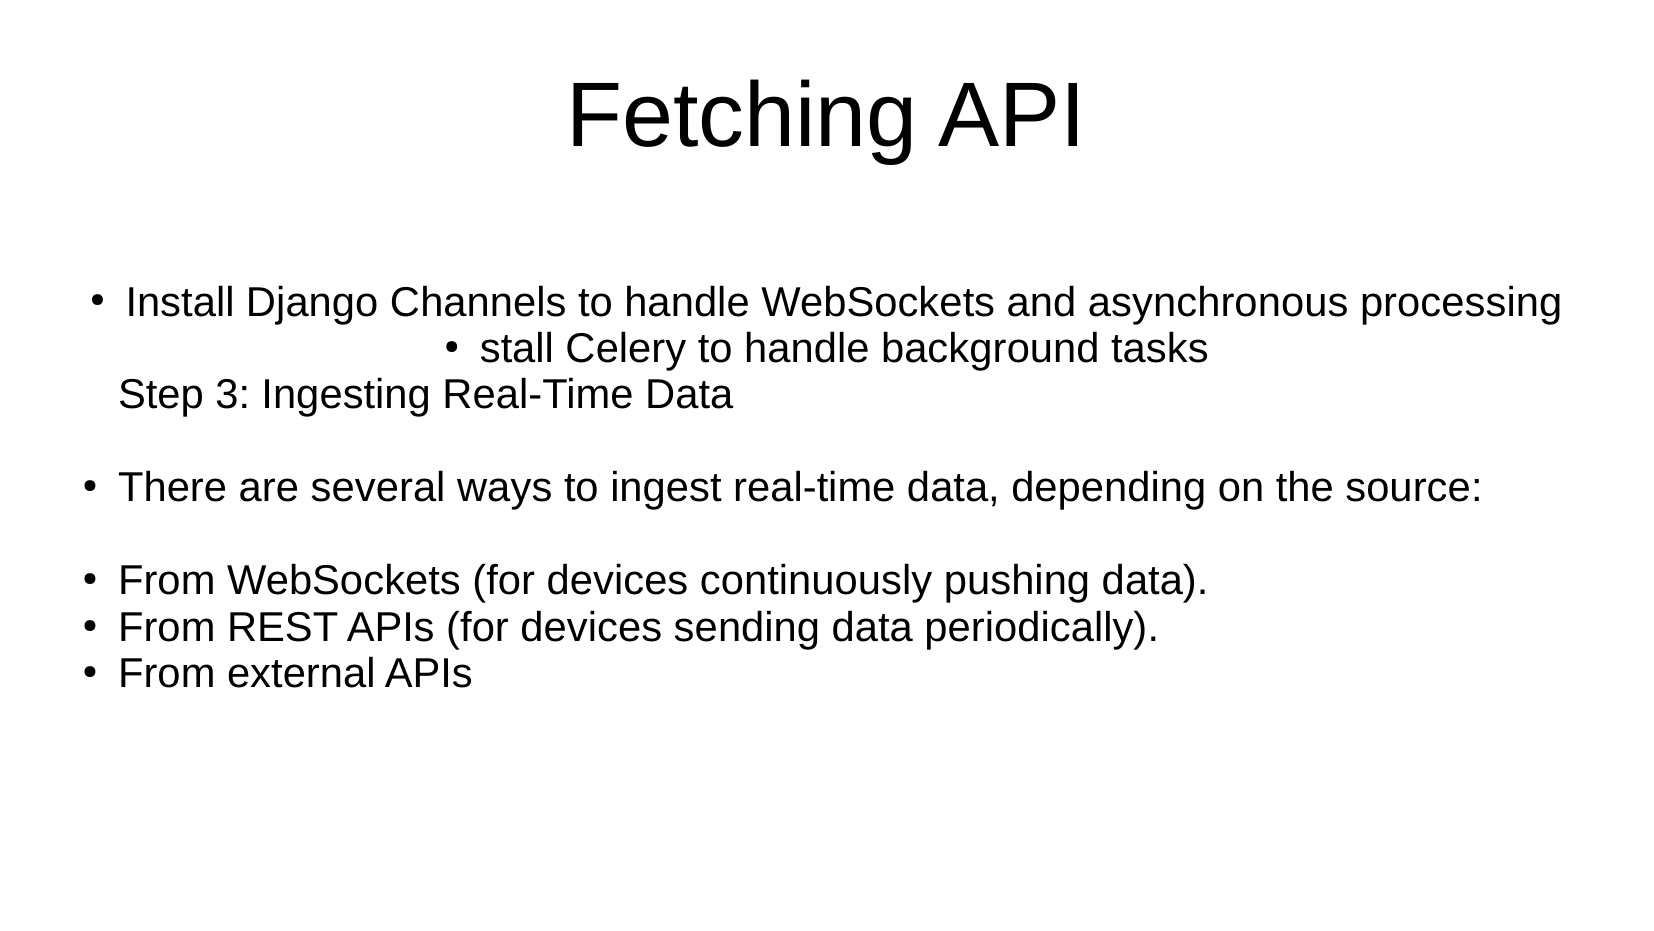

# Fetching API
Install Django Channels to handle WebSockets and asynchronous processing
stall Celery to handle background tasks
Step 3: Ingesting Real-Time Data
There are several ways to ingest real-time data, depending on the source:
From WebSockets (for devices continuously pushing data).
From REST APIs (for devices sending data periodically).
From external APIs